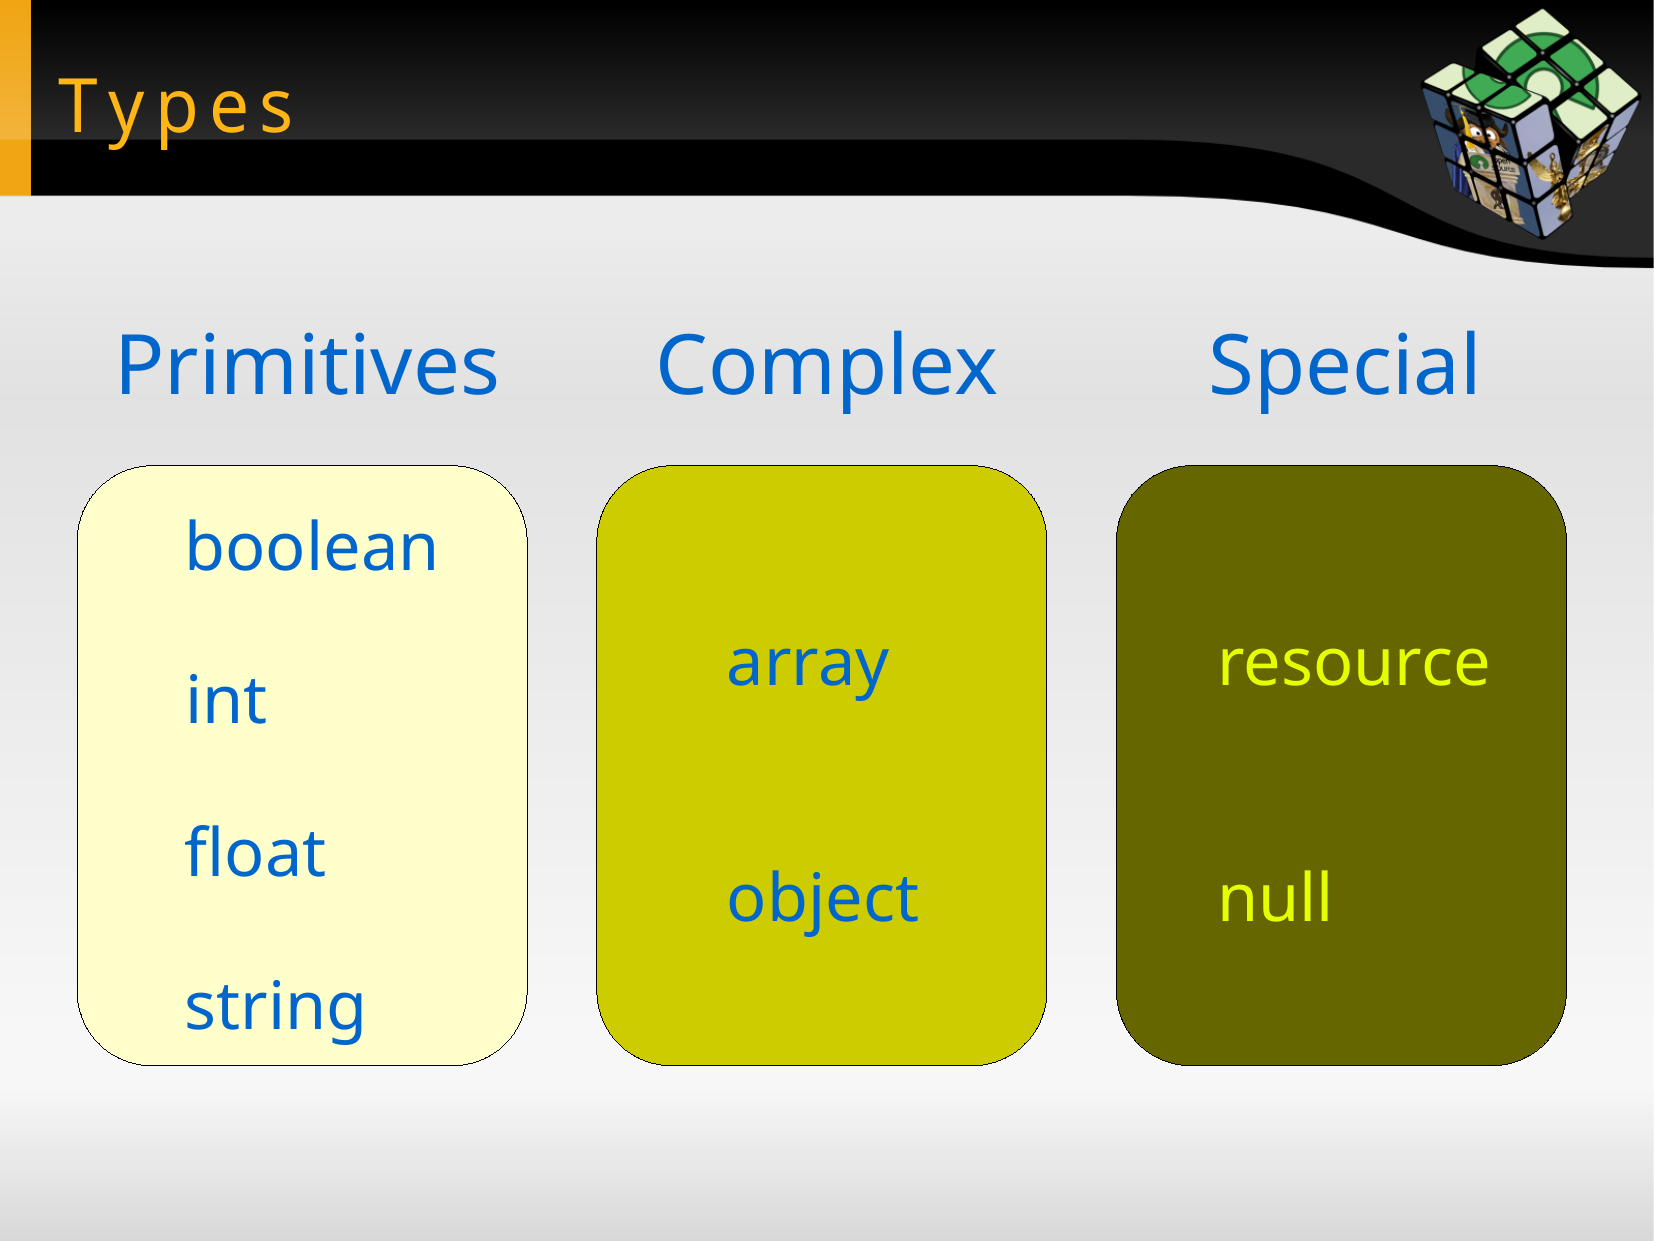

# Types
Primitives
Complex
Special
boolean
array
resource
int
float
object
null
string